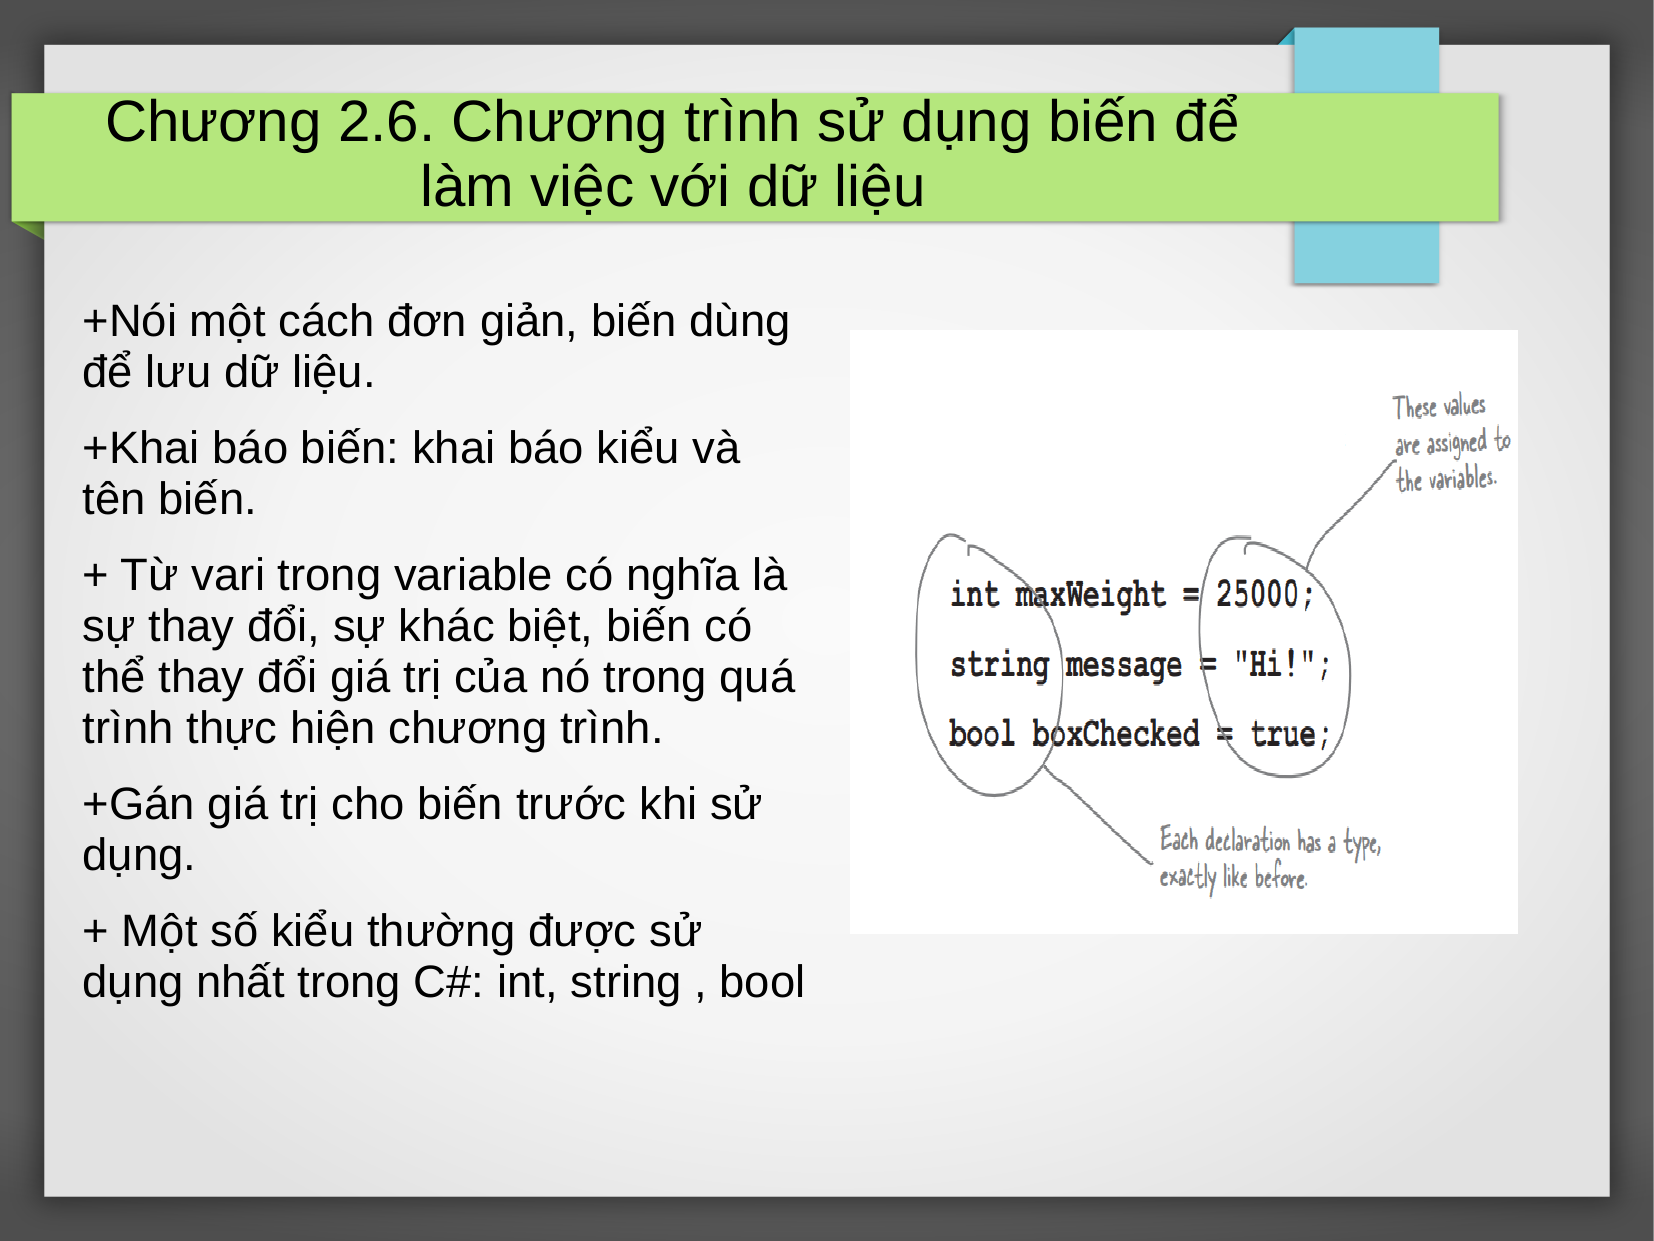

# Chương 2.6. Chương trình sử dụng biến để làm việc với dữ liệu
+Nói một cách đơn giản, biến dùng để lưu dữ liệu.
+Khai báo biến: khai báo kiểu và tên biến.
+ Từ vari trong variable có nghĩa là sự thay đổi, sự khác biệt, biến có thể thay đổi giá trị của nó trong quá trình thực hiện chương trình.
+Gán giá trị cho biến trước khi sử dụng.
+ Một số kiểu thường được sử dụng nhất trong C#: int, string , bool